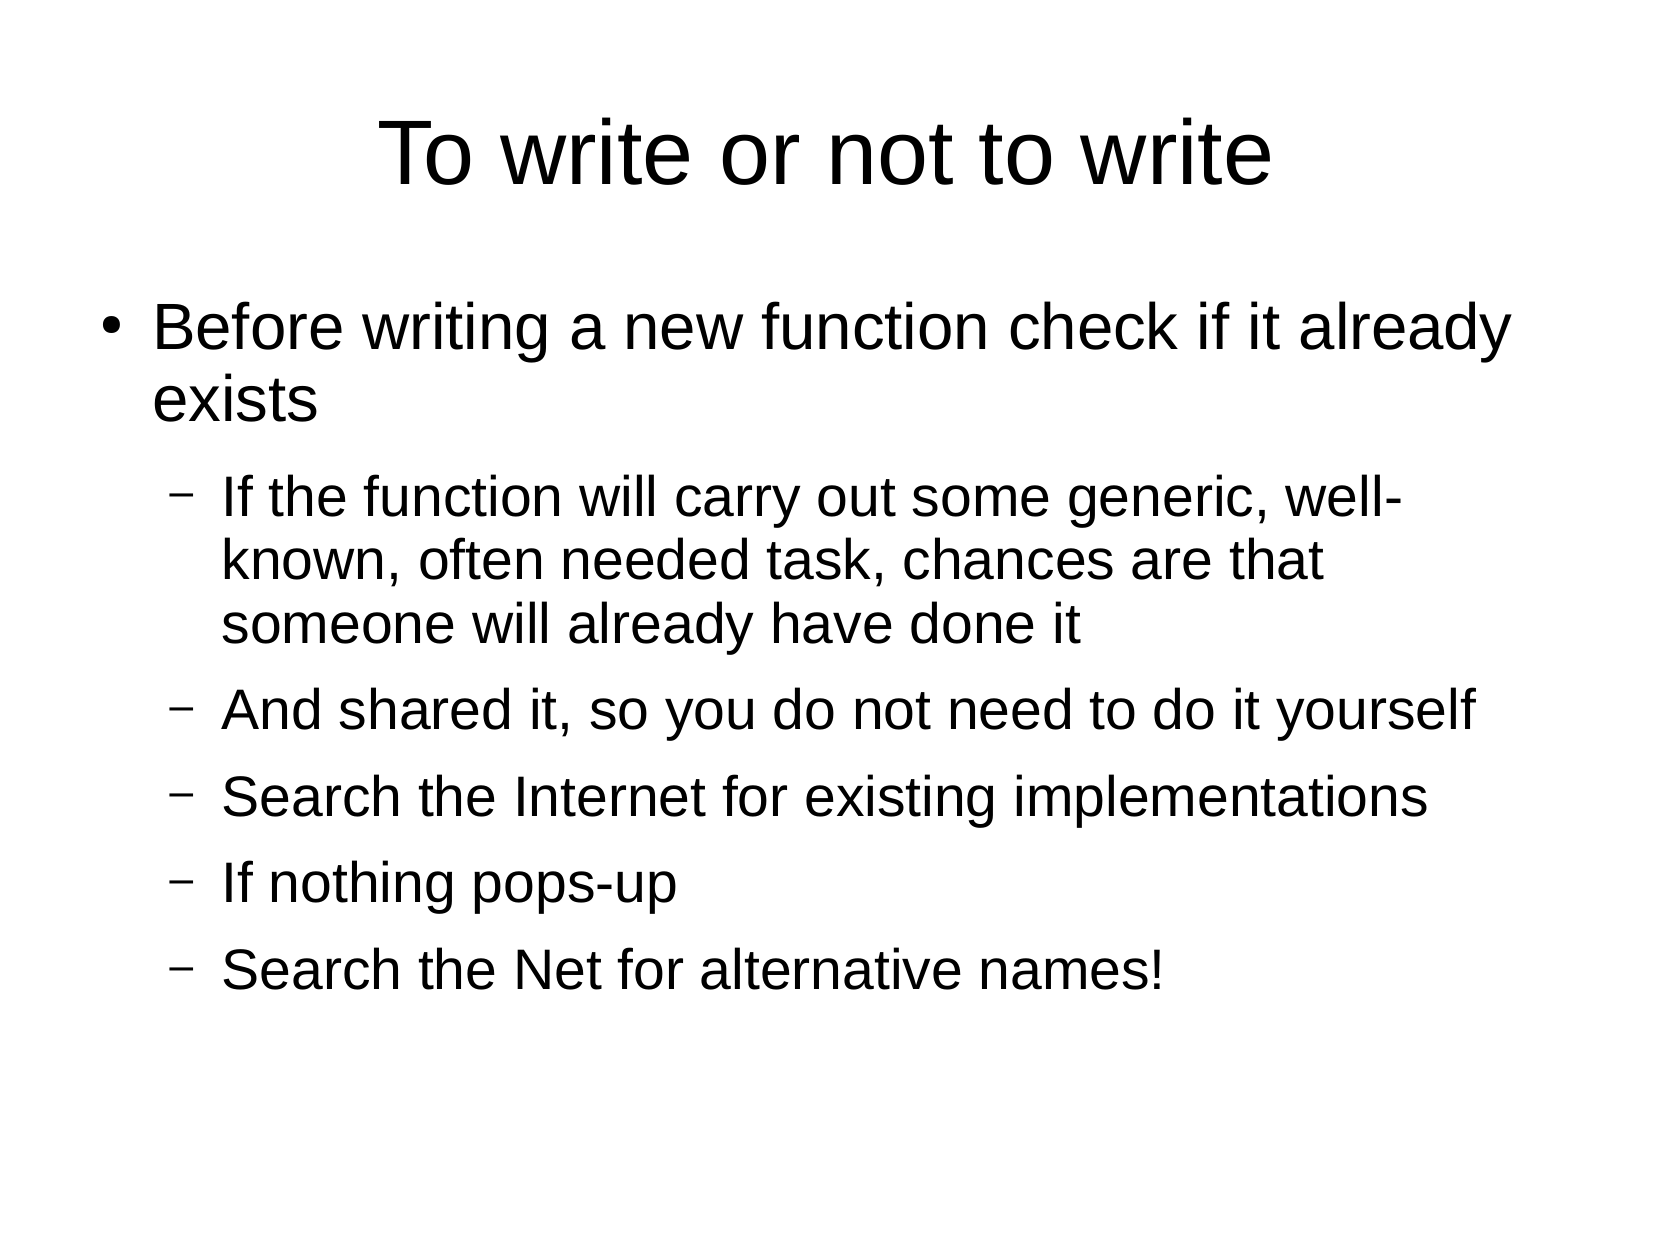

# To write or not to write
Before writing a new function check if it already exists
If the function will carry out some generic, well-known, often needed task, chances are that someone will already have done it
And shared it, so you do not need to do it yourself
Search the Internet for existing implementations
If nothing pops-up
Search the Net for alternative names!